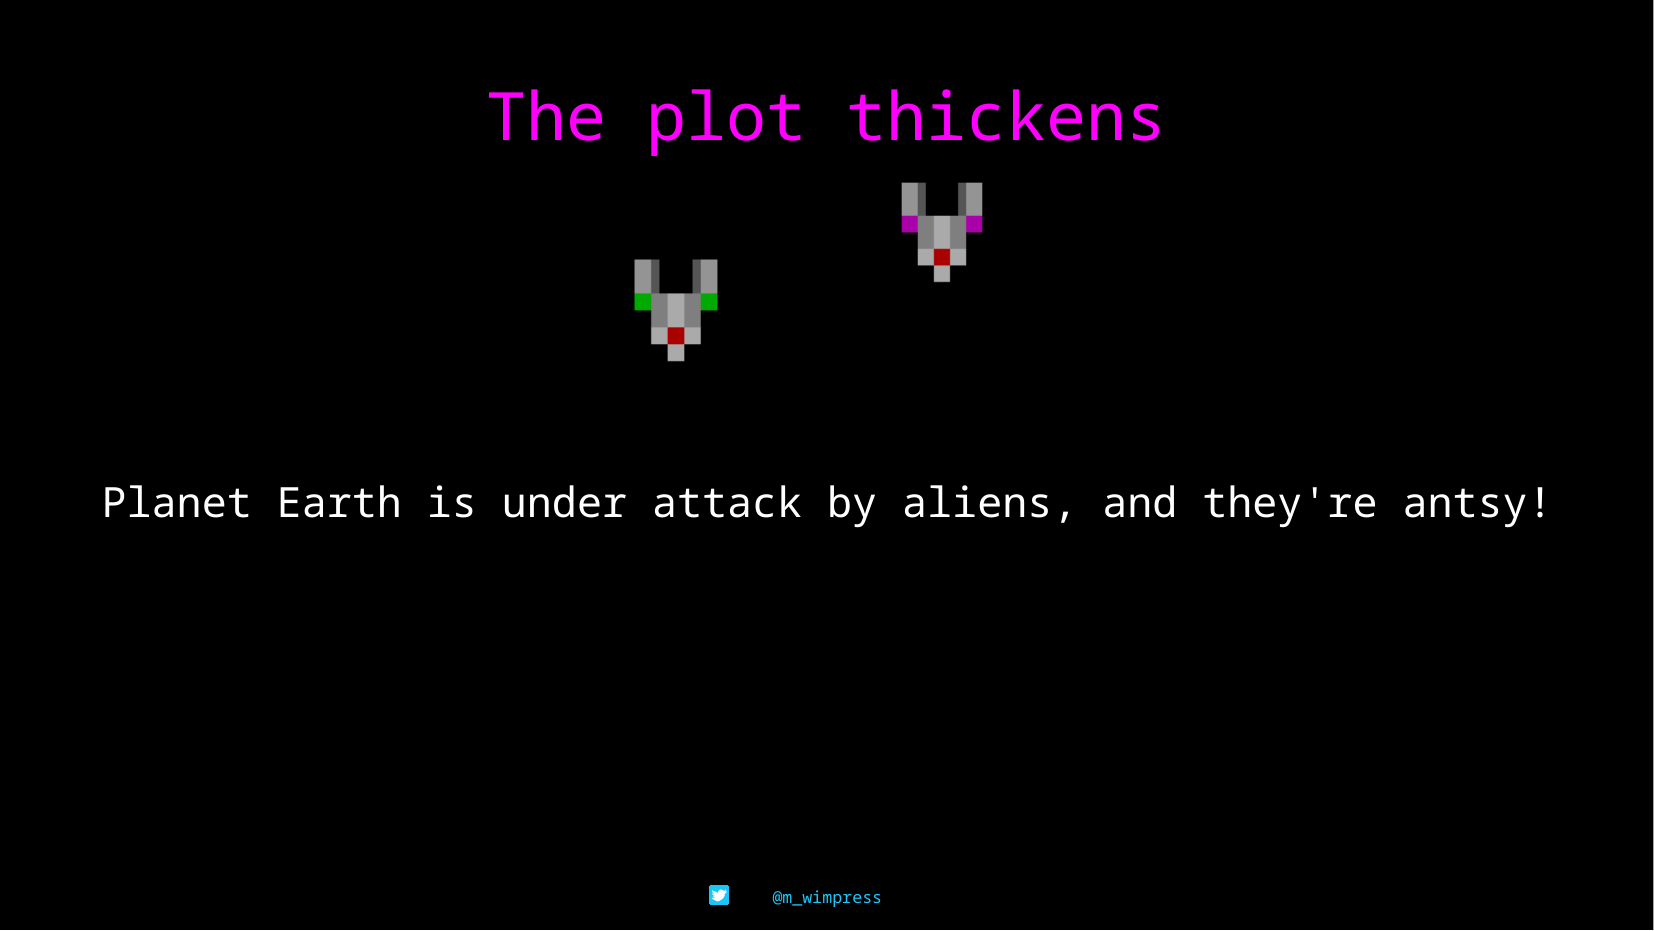

# The plot thickens
Planet Earth is under attack by aliens, and they're antsy!
@m_wimpress